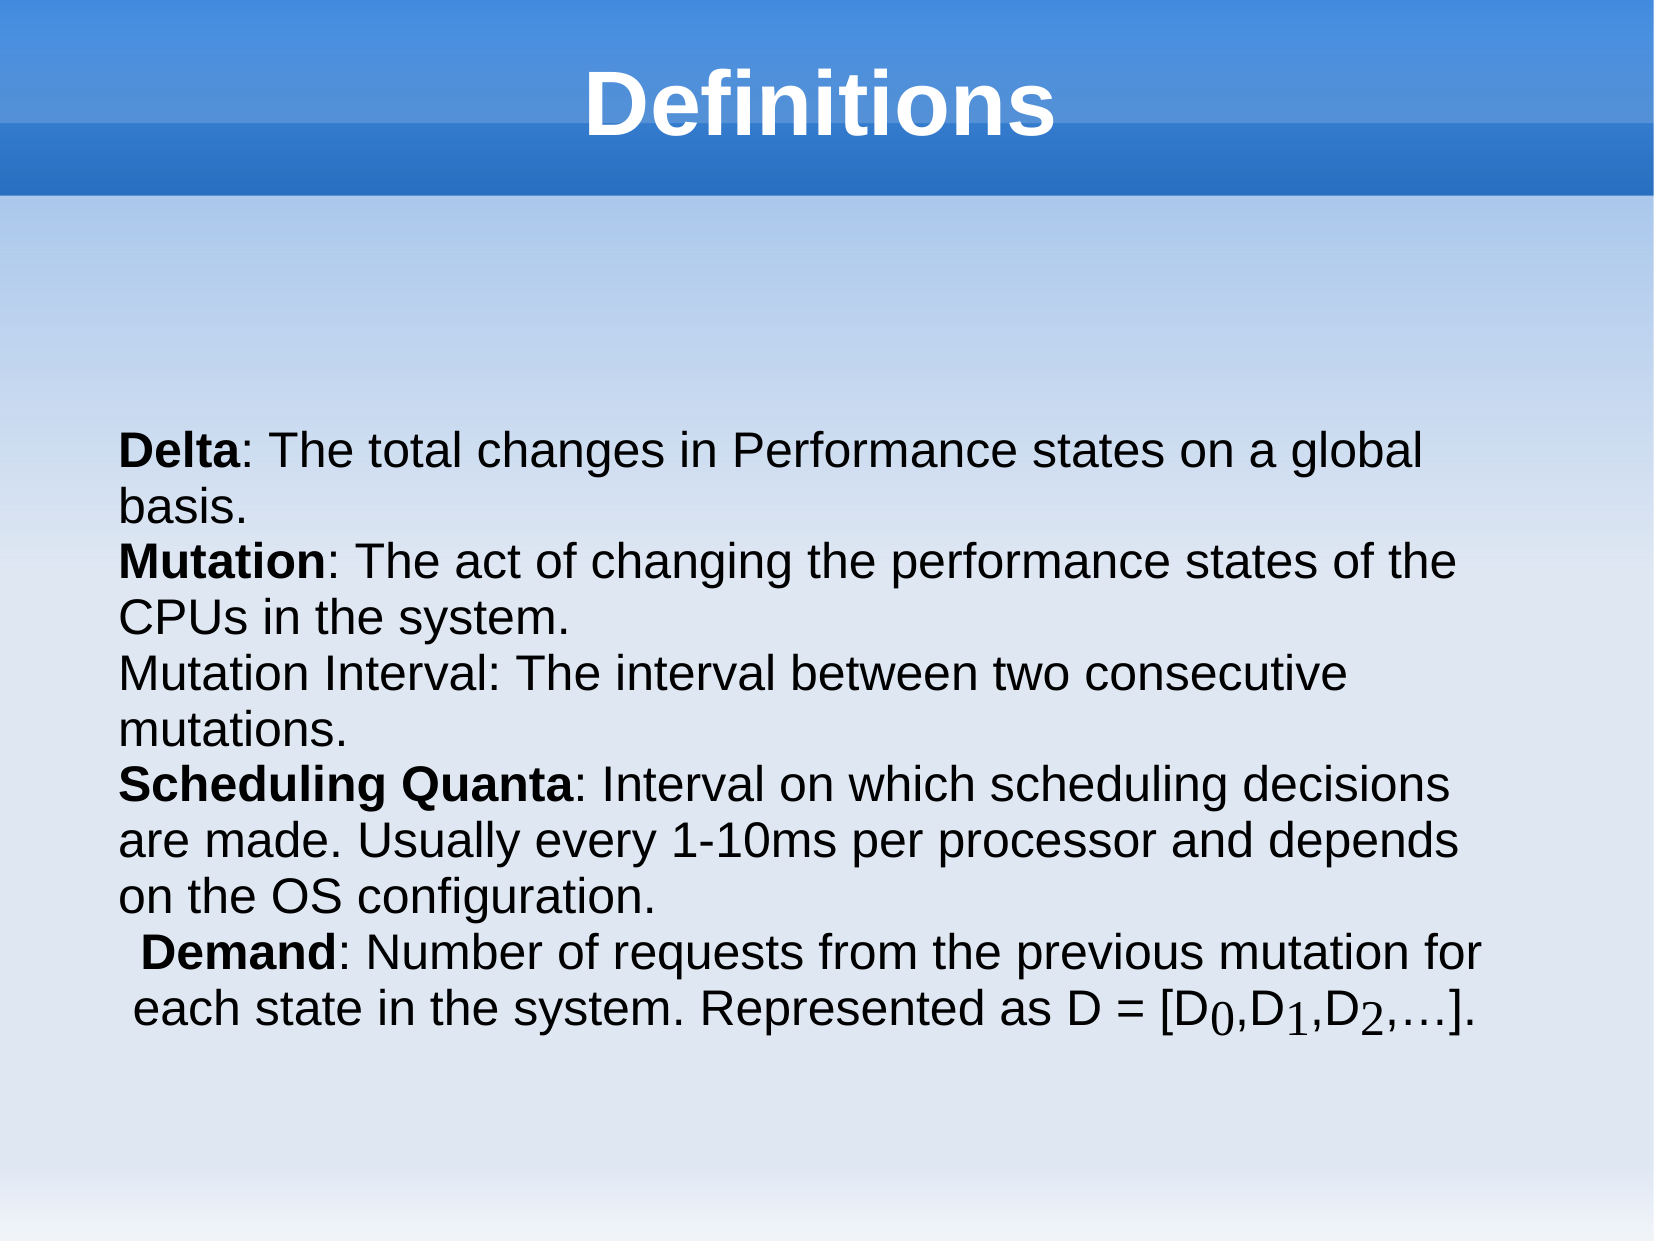

# Definitions
Delta: The total changes in Performance states on a global basis.
Mutation: The act of changing the performance states of the CPUs in the system.
Mutation Interval: The interval between two consecutive mutations.
Scheduling Quanta: Interval on which scheduling decisions are made. Usually every 1-10ms per processor and depends on the OS configuration.
Demand: Number of requests from the previous mutation for each state in the system. Represented as D = [D0,D1,D2,…].